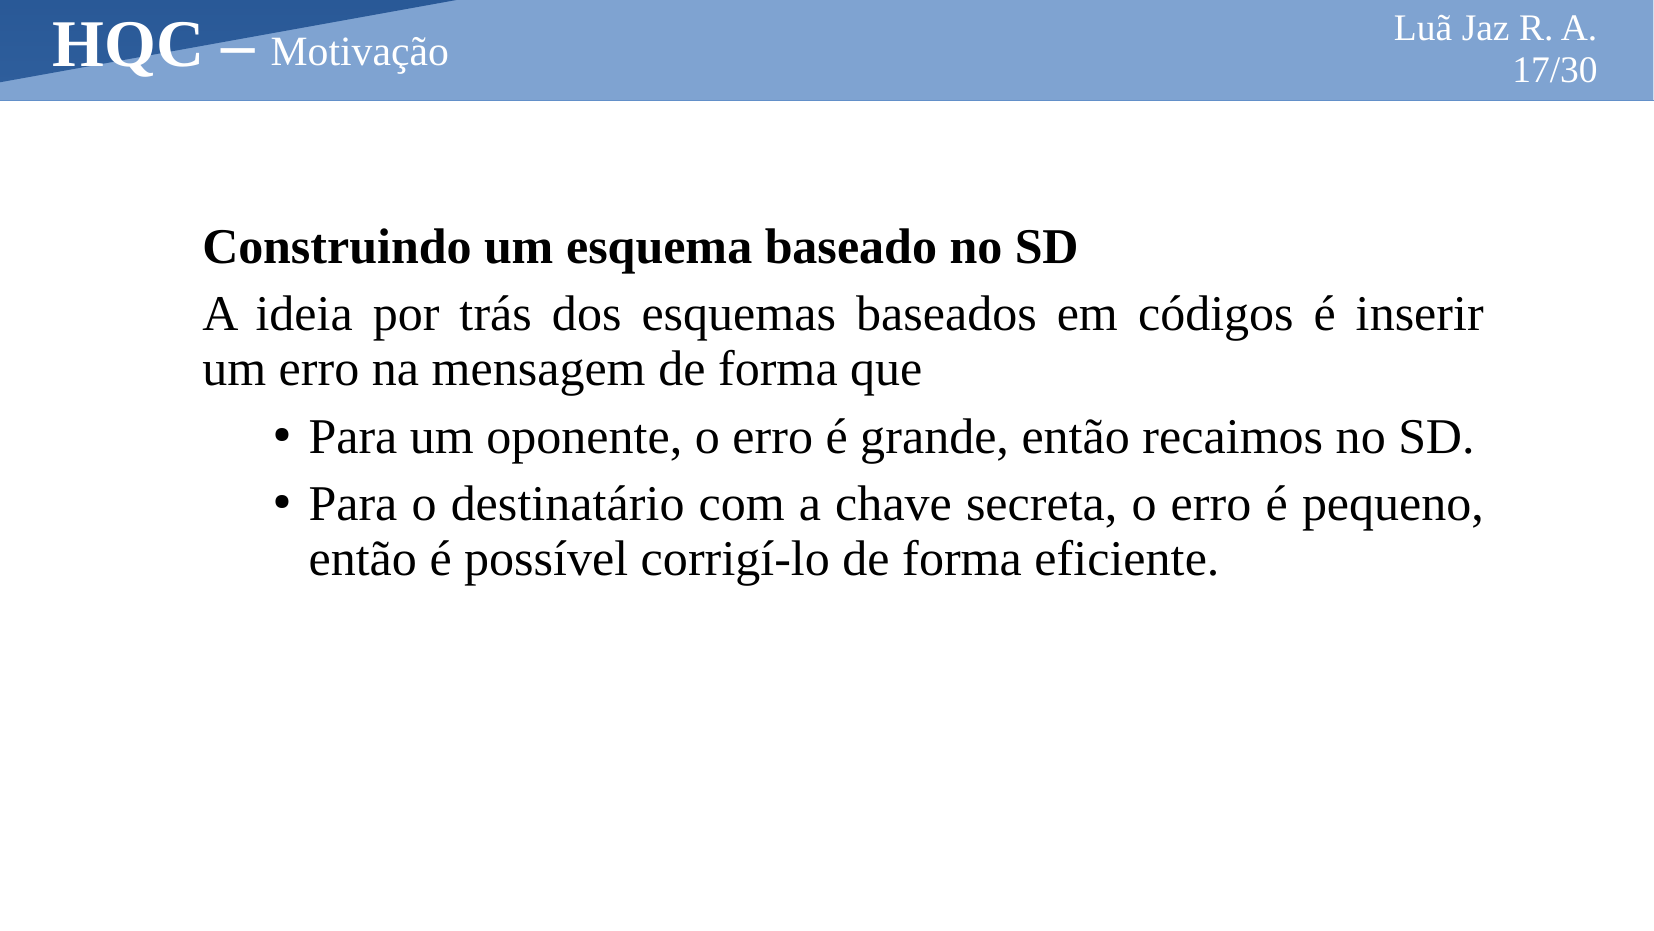

HQC –
Luã Jaz R. A.
17/30
Motivação
Construindo um esquema baseado no SD
A ideia por trás dos esquemas baseados em códigos é inserir um erro na mensagem de forma que
Para um oponente, o erro é grande, então recaimos no SD.
Para o destinatário com a chave secreta, o erro é pequeno, então é possível corrigí-lo de forma eficiente.